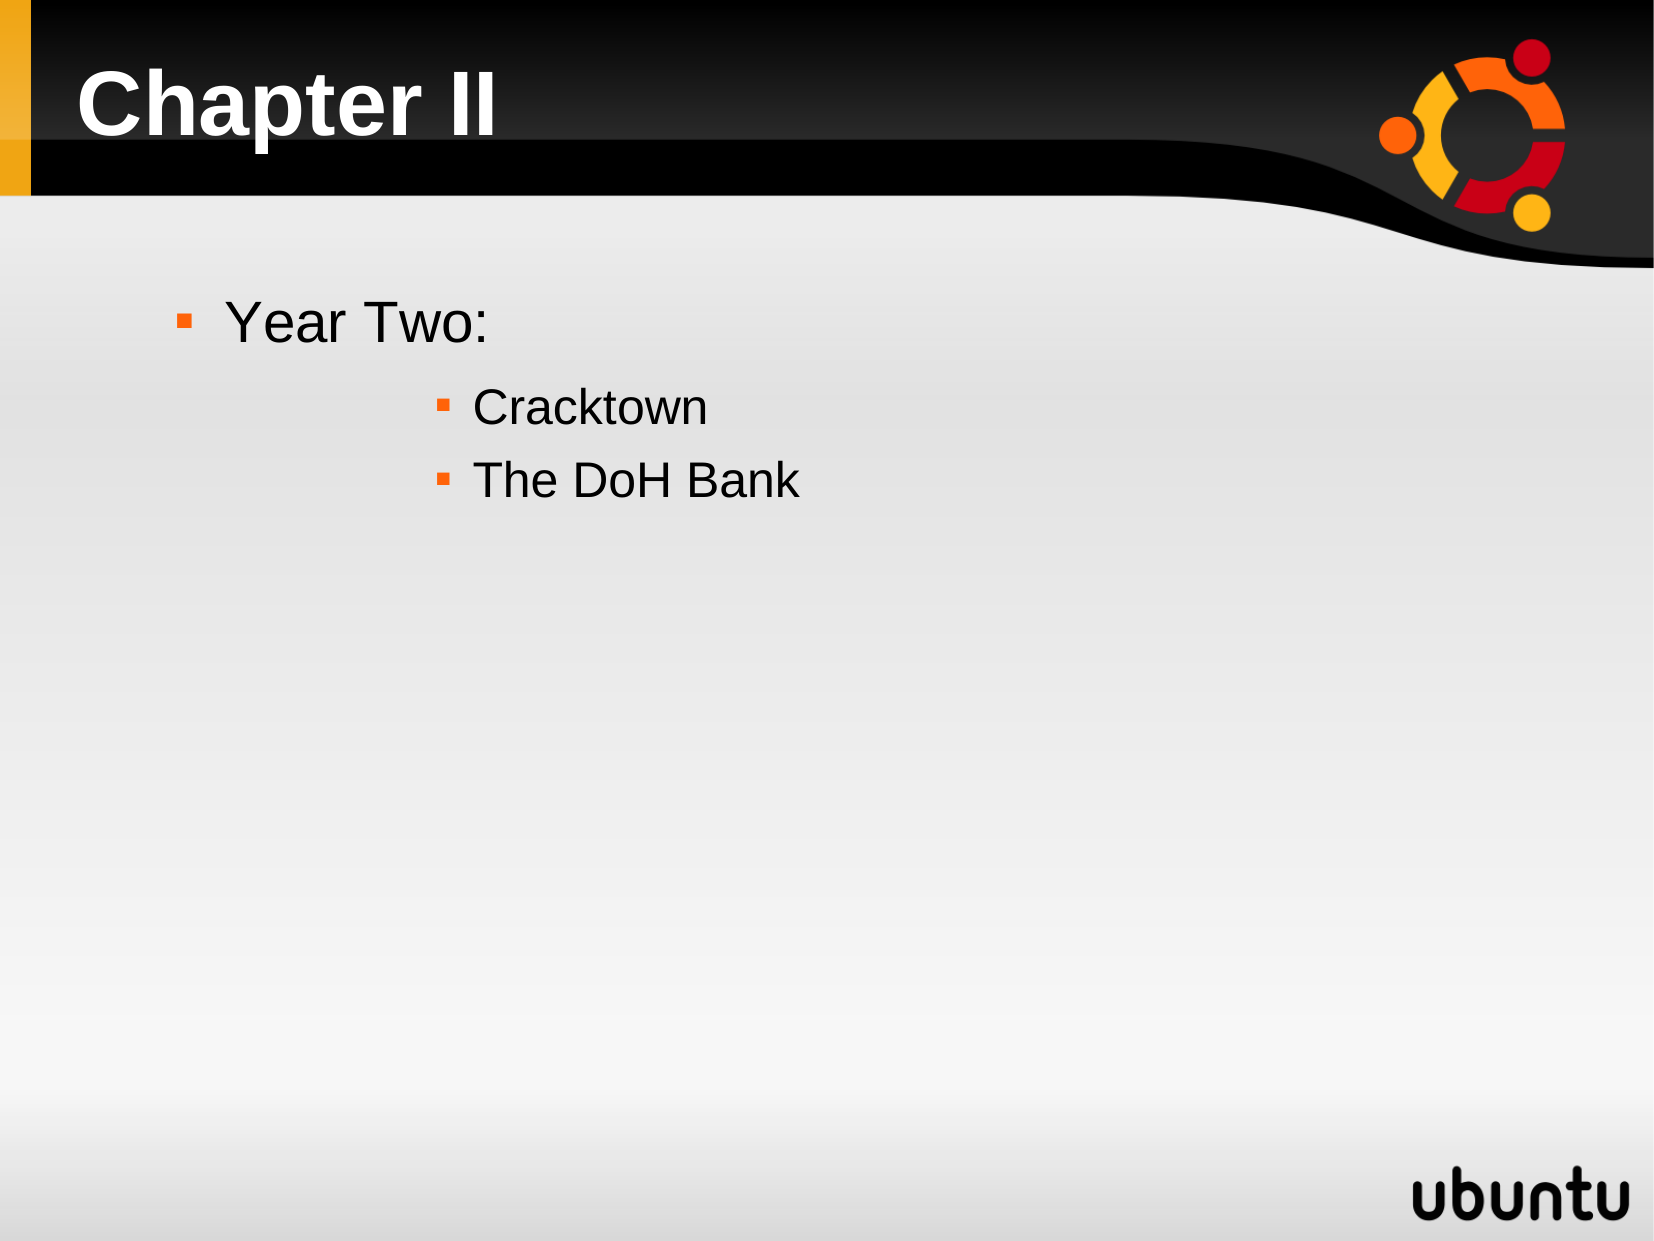

# Chapter II
Year Two:
Cracktown
The DoH Bank